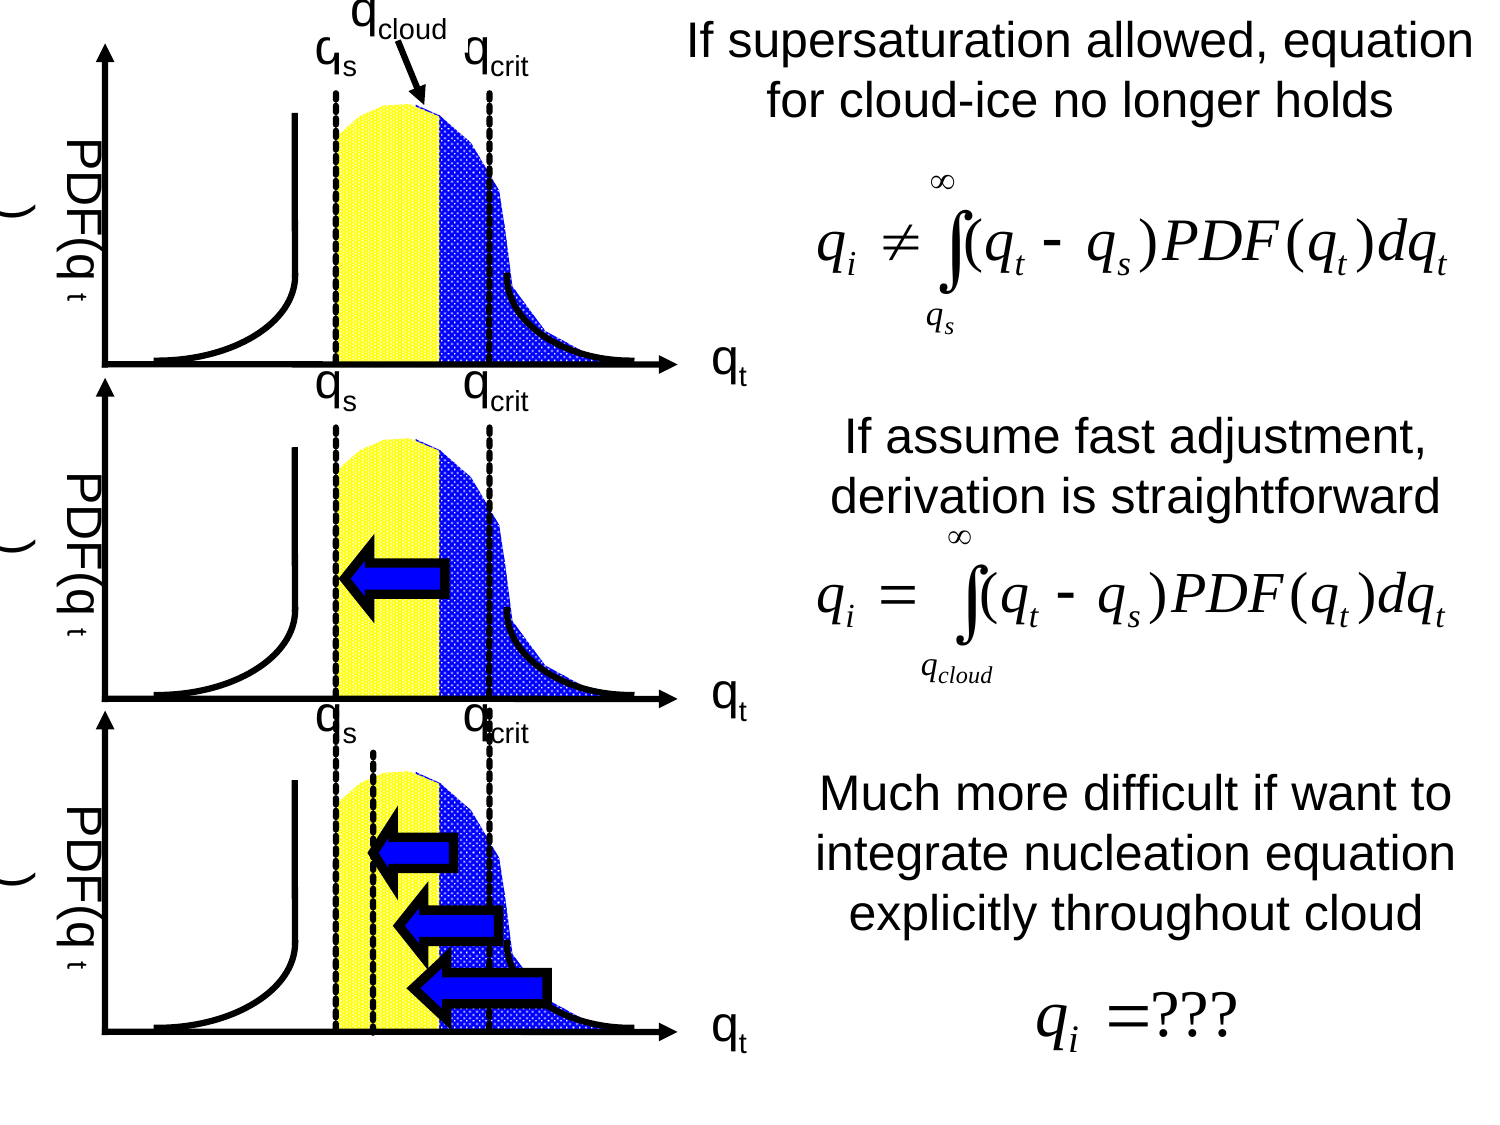

If supersaturation allowed, equation for cloud-ice no longer holds
qcloud
qs
qcrit
PDF(qt)‏
qt
qs
qcrit
PDF(qt)‏
qt
If assume fast adjustment,
derivation is straightforward
qs
qcrit
PDF(qt)‏
qt
Much more difficult if want to integrate nucleation equation explicitly throughout cloud